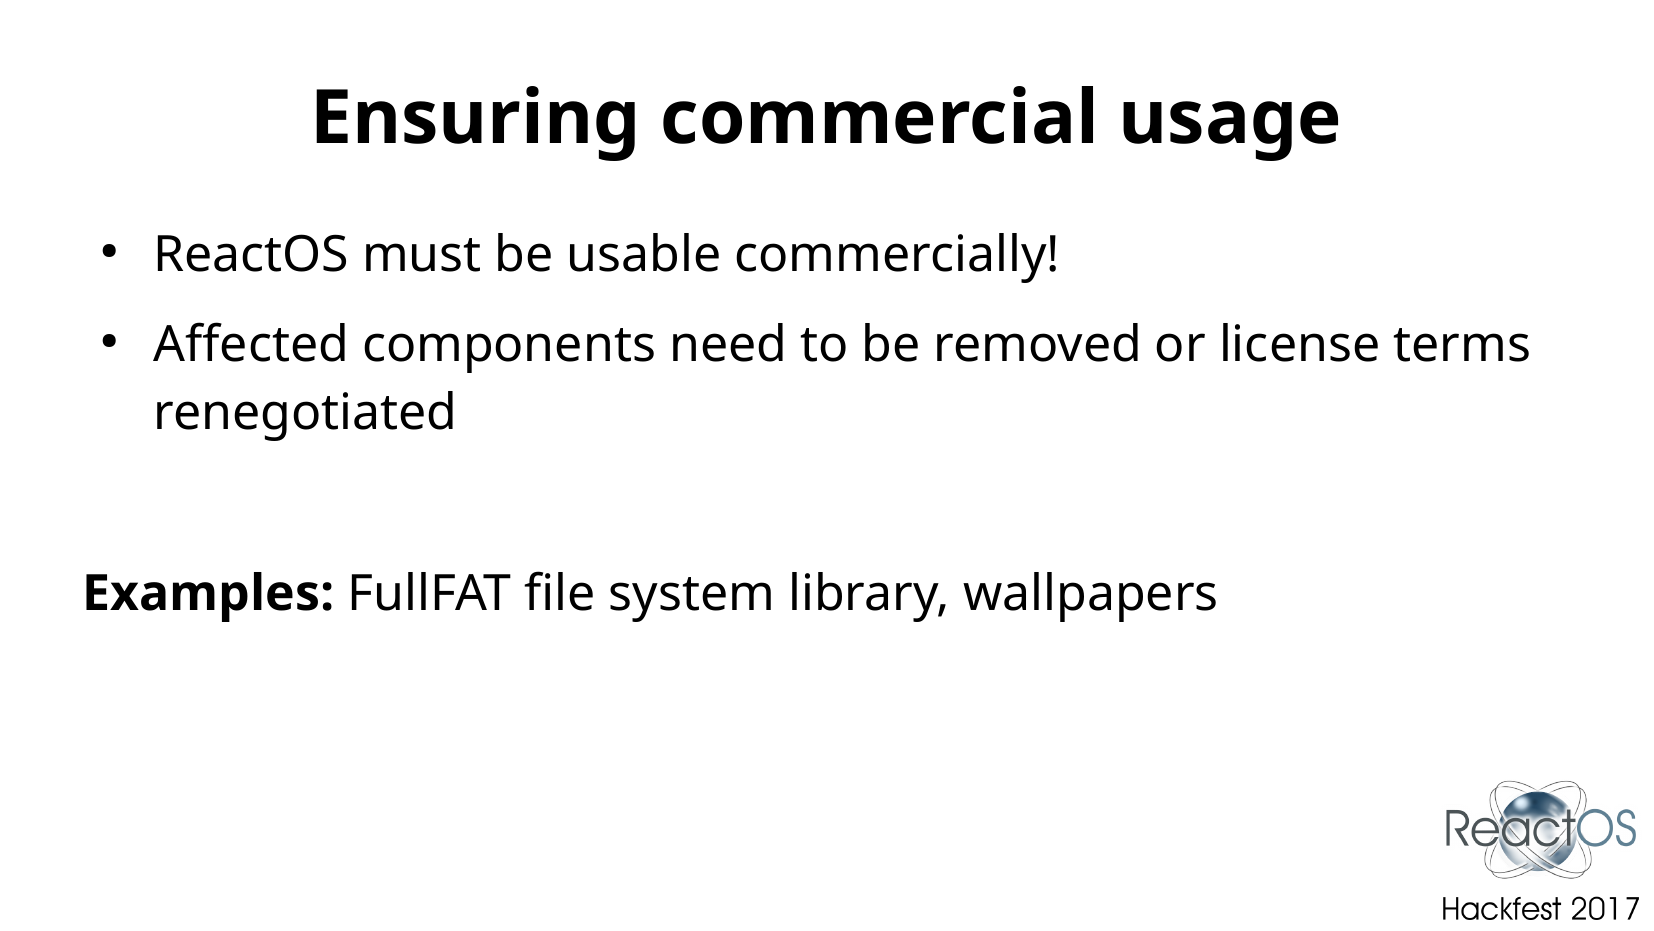

# Ensuring commercial usage
ReactOS must be usable commercially!
Affected components need to be removed or license terms renegotiated
Examples: FullFAT file system library, wallpapers